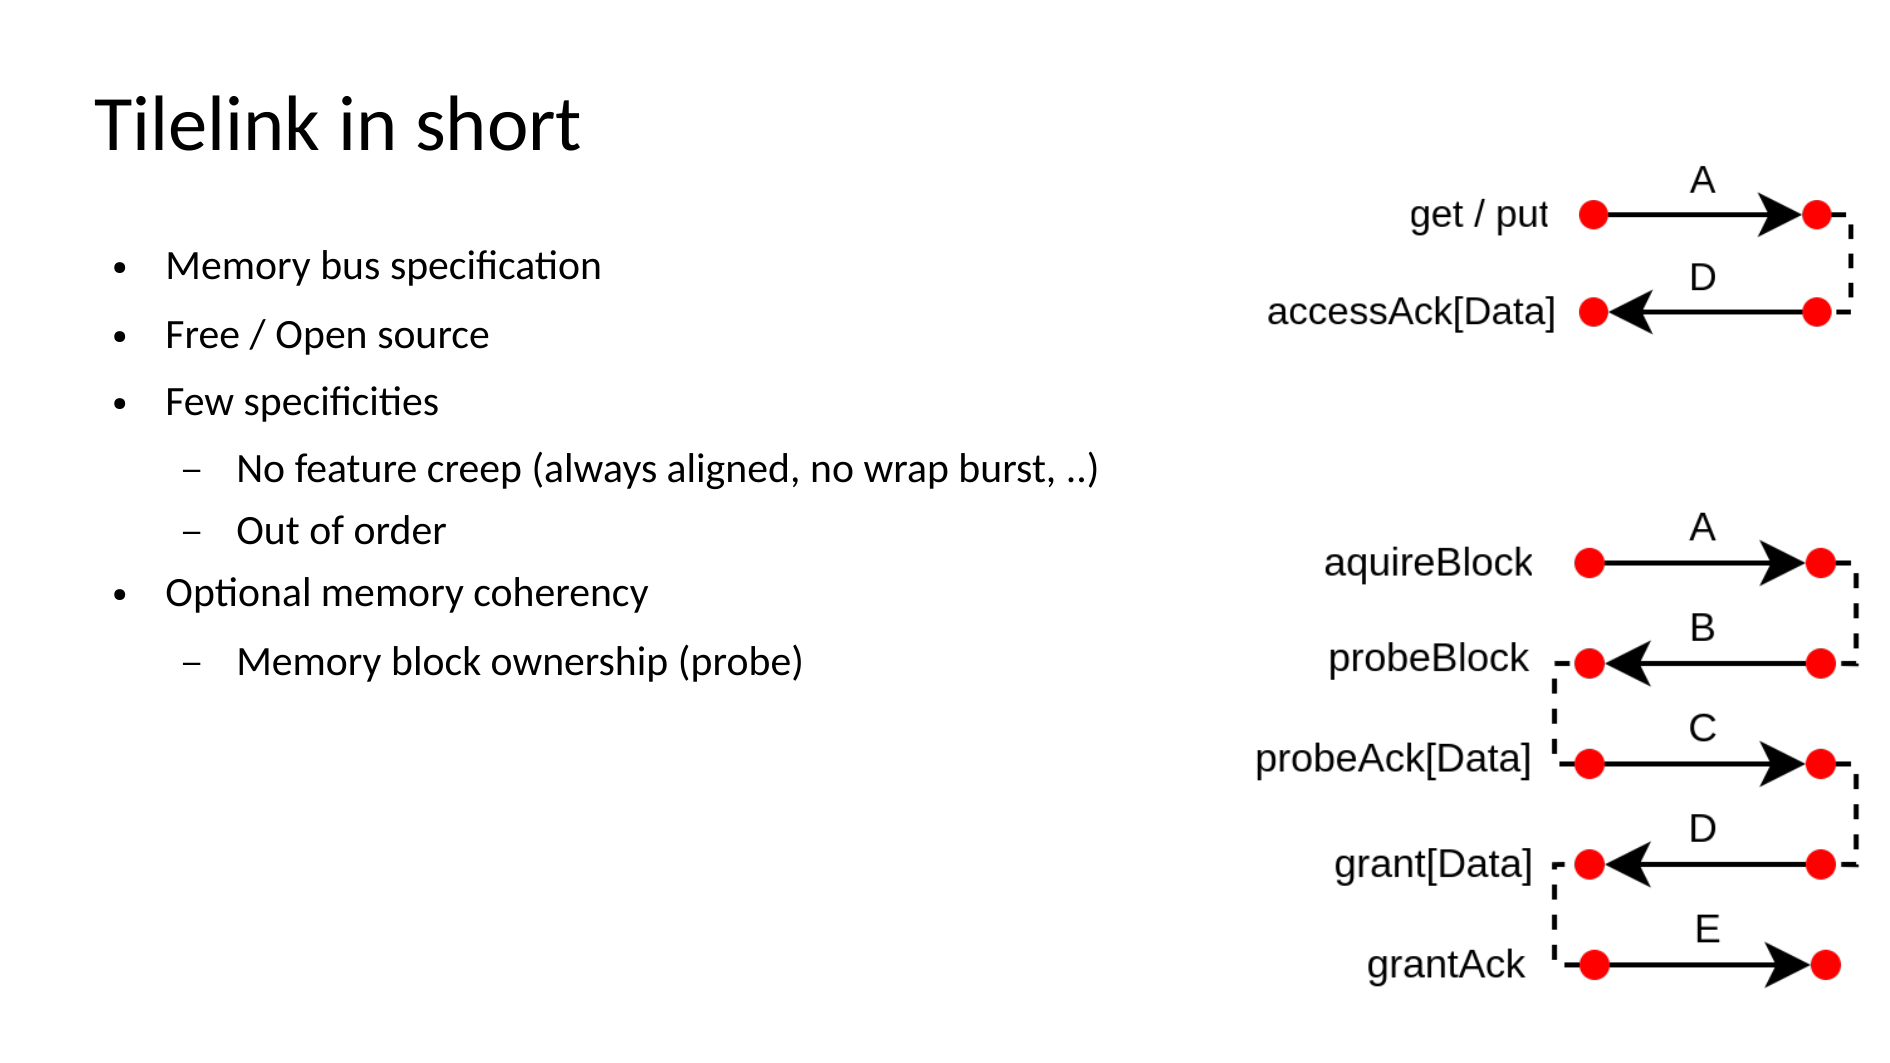

# Tilelink in short
Memory bus specification
Free / Open source
Few specificities
No feature creep (always aligned, no wrap burst, ..)
Out of order
Optional memory coherency
Memory block ownership (probe)